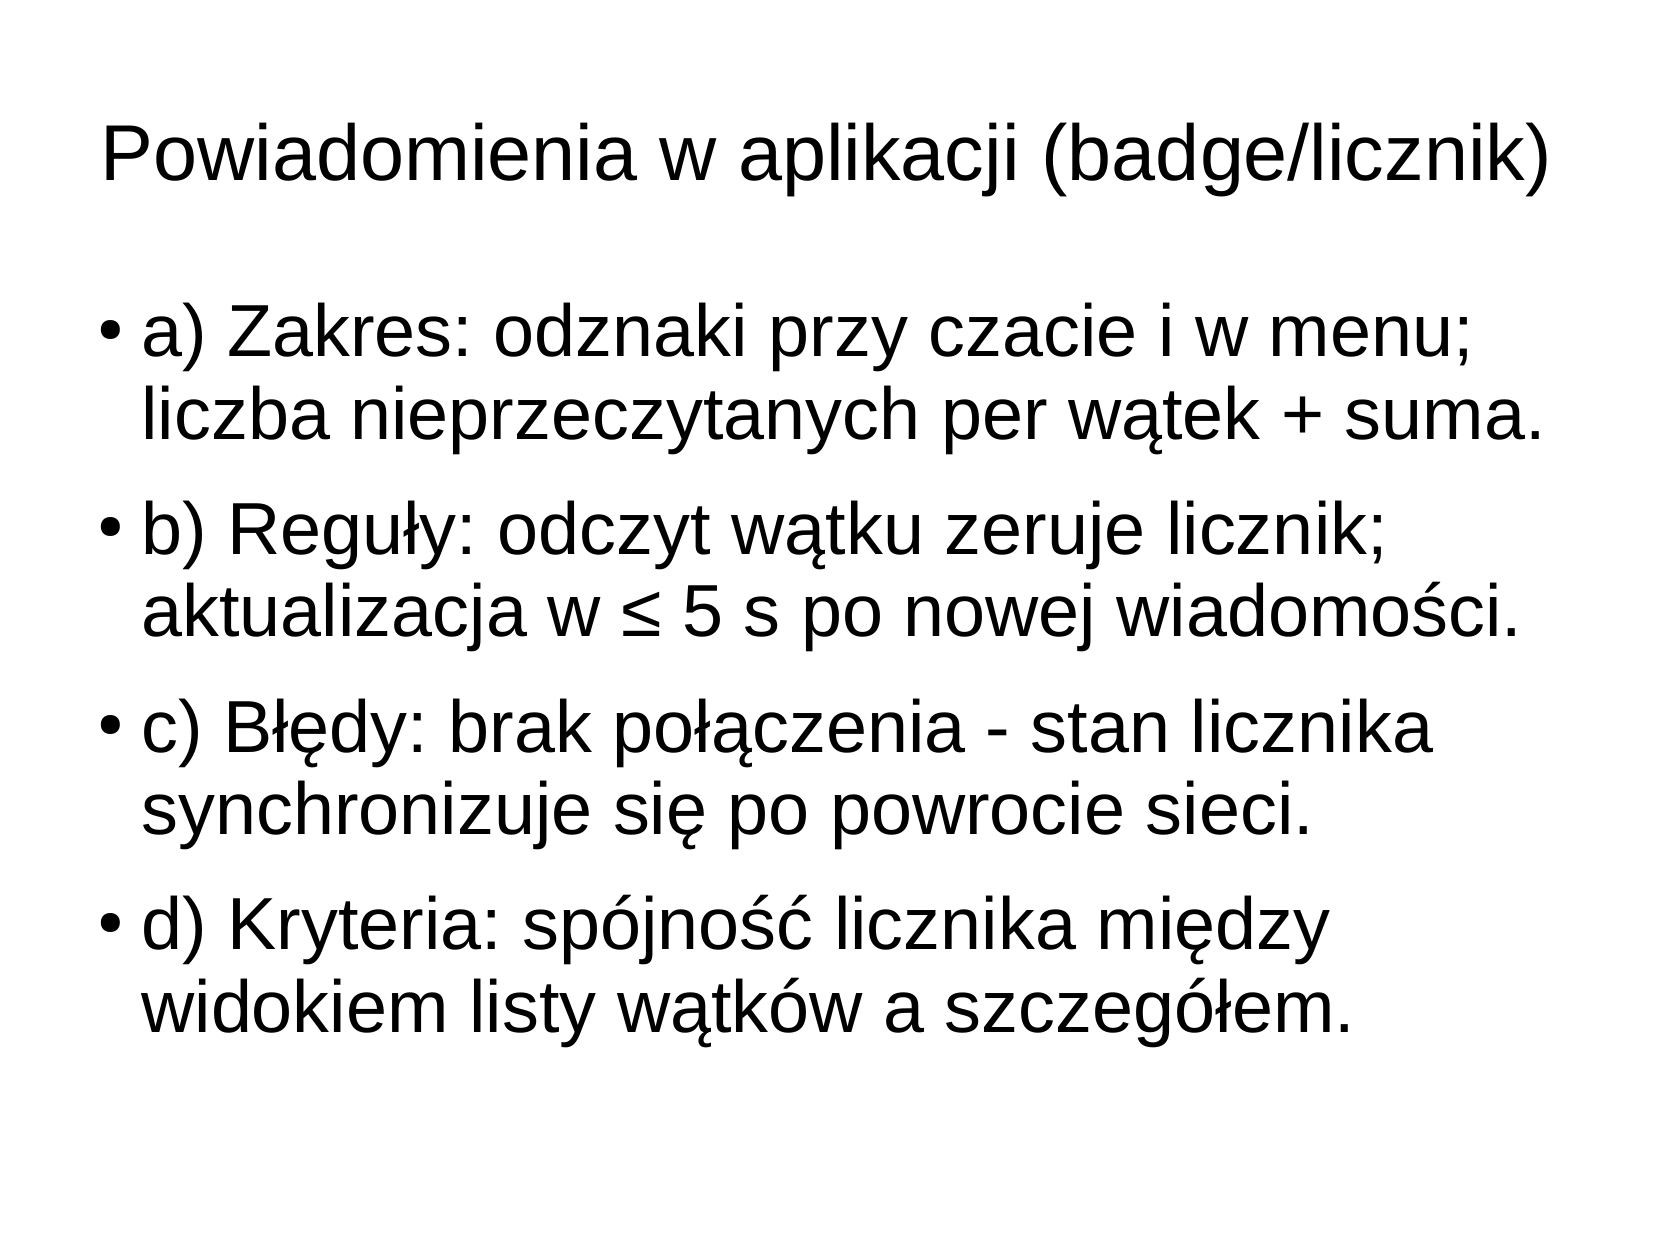

# Powiadomienia w aplikacji (badge/licznik)
a) Zakres: odznaki przy czacie i w menu; liczba nieprzeczytanych per wątek + suma.
b) Reguły: odczyt wątku zeruje licznik; aktualizacja w ≤ 5 s po nowej wiadomości.
c) Błędy: brak połączenia - stan licznika synchronizuje się po powrocie sieci.
d) Kryteria: spójność licznika między widokiem listy wątków a szczegółem.